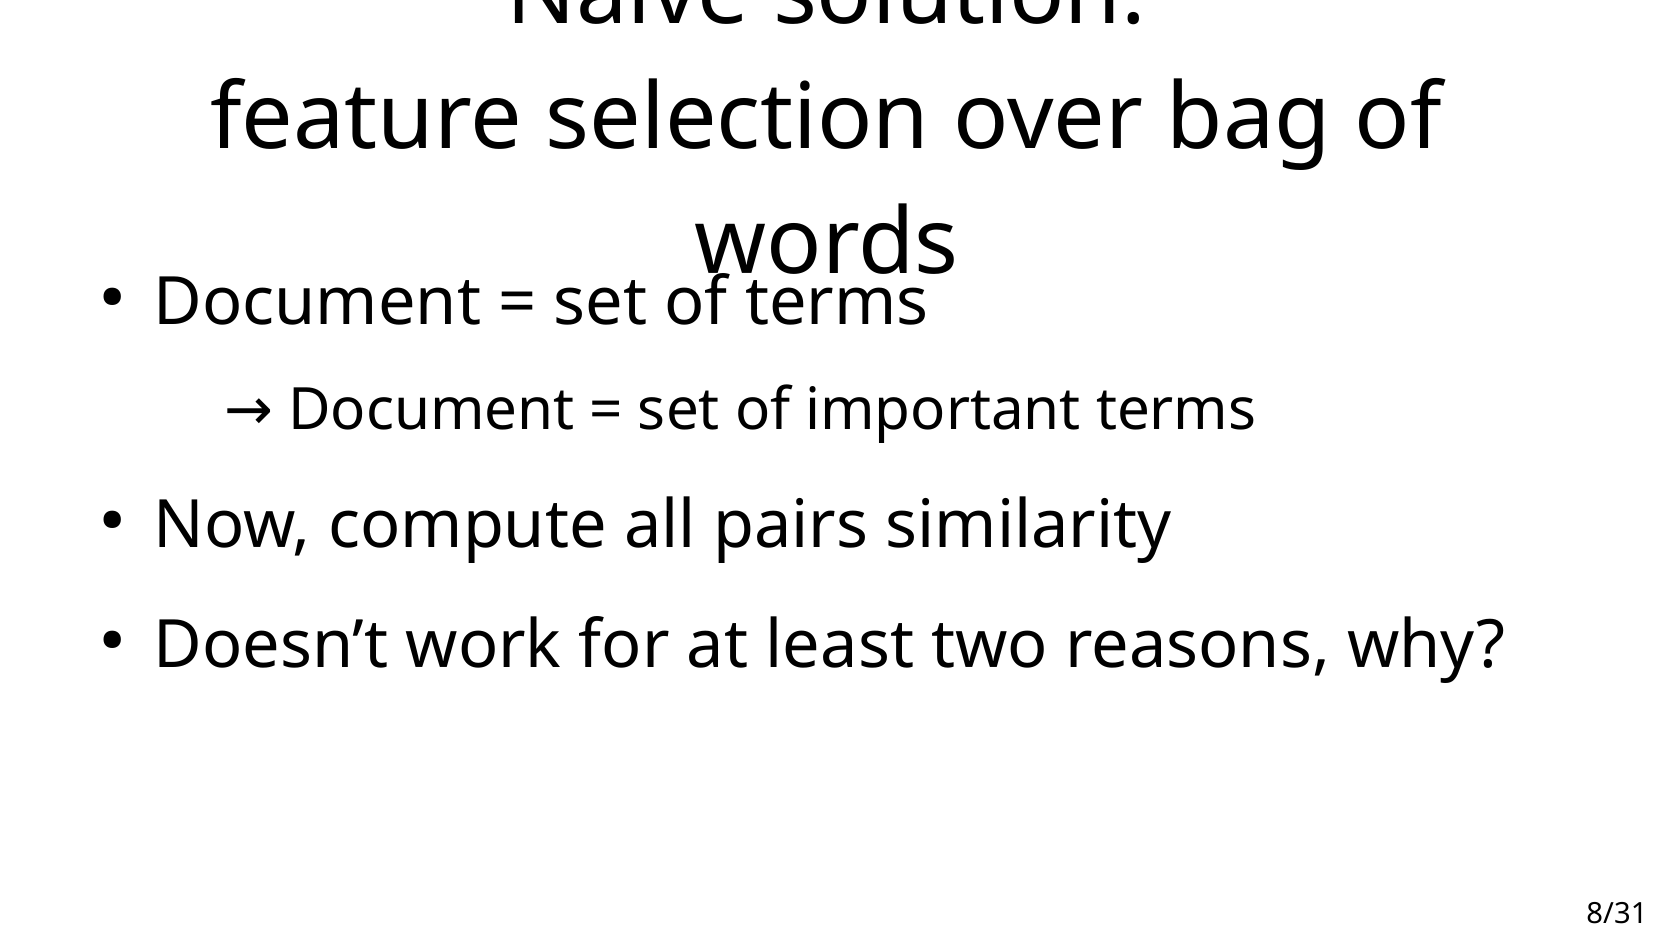

# Naïve solution: feature selection over bag of words
Document = set of terms
→ Document = set of important terms
Now, compute all pairs similarity
Doesn’t work for at least two reasons, why?
8